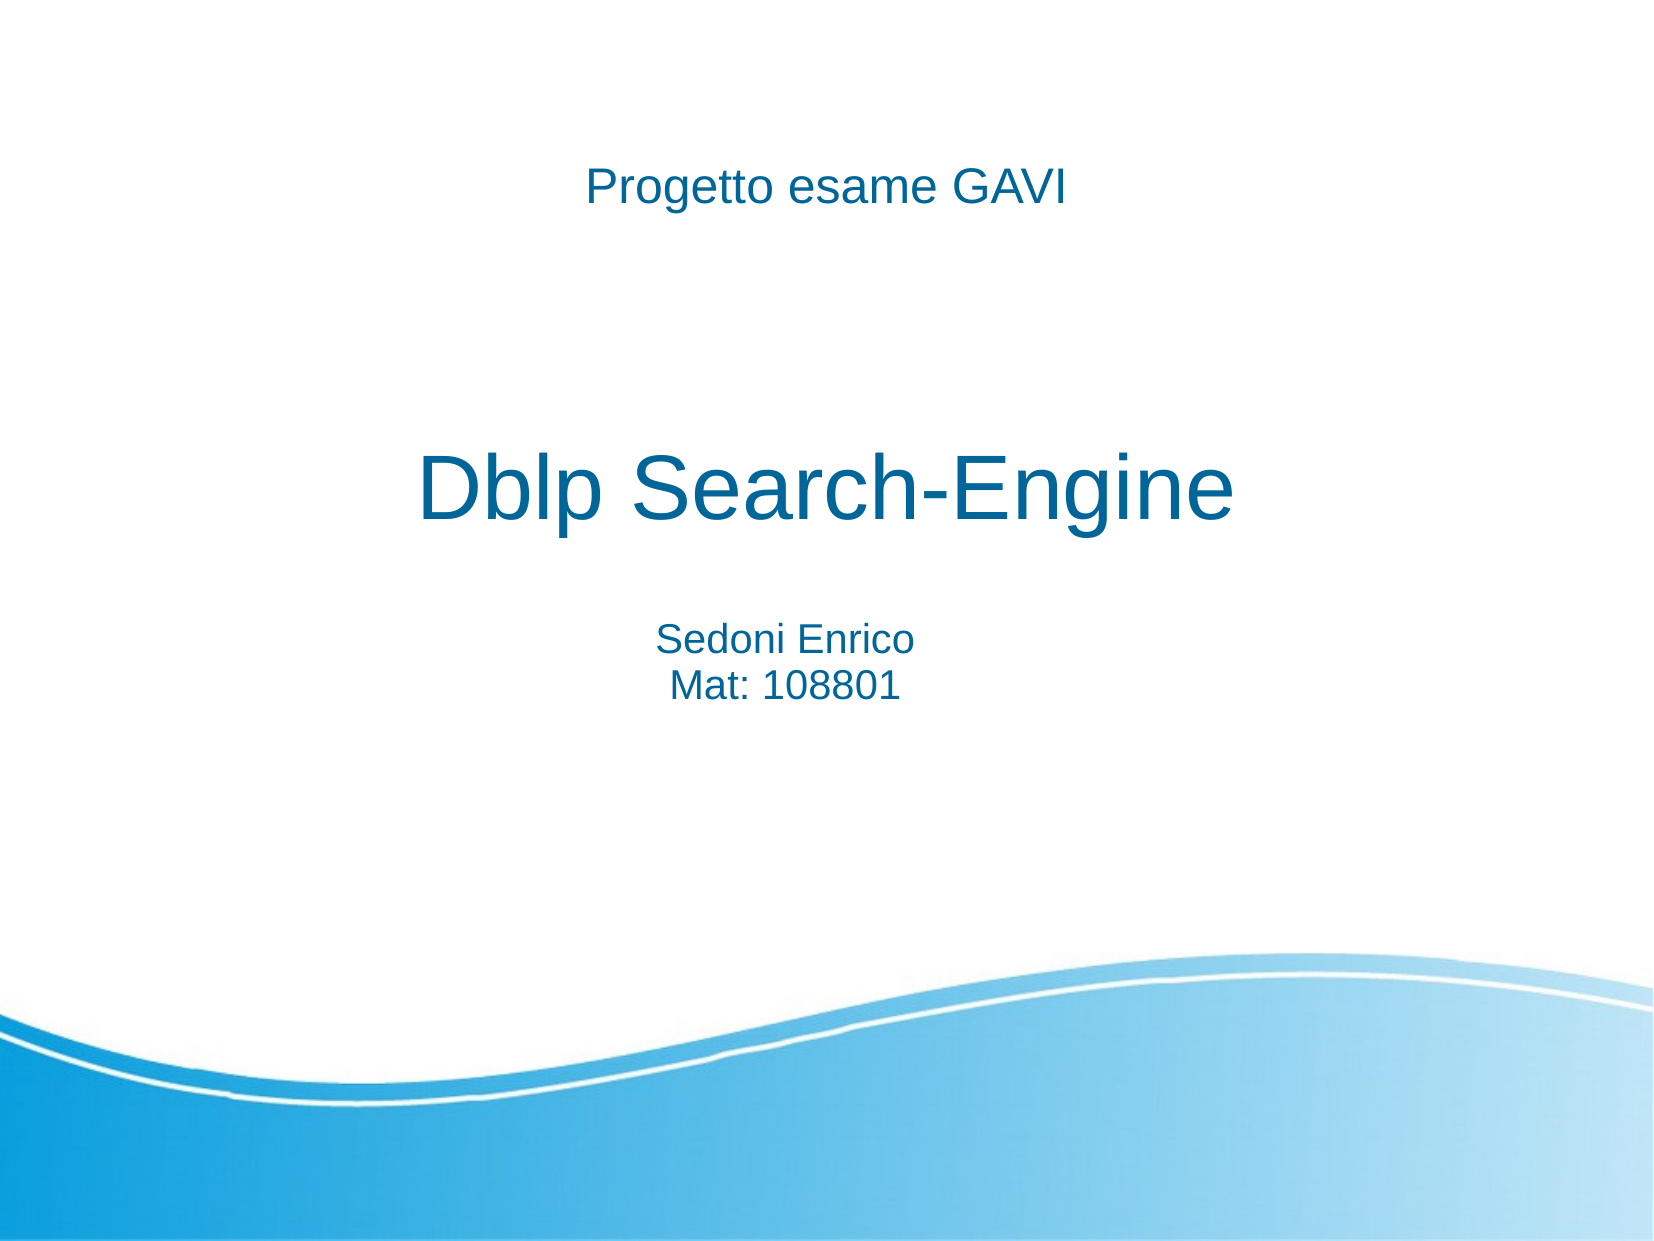

Progetto esame GAVI
# Dblp Search-Engine
Sedoni Enrico
Mat: 108801